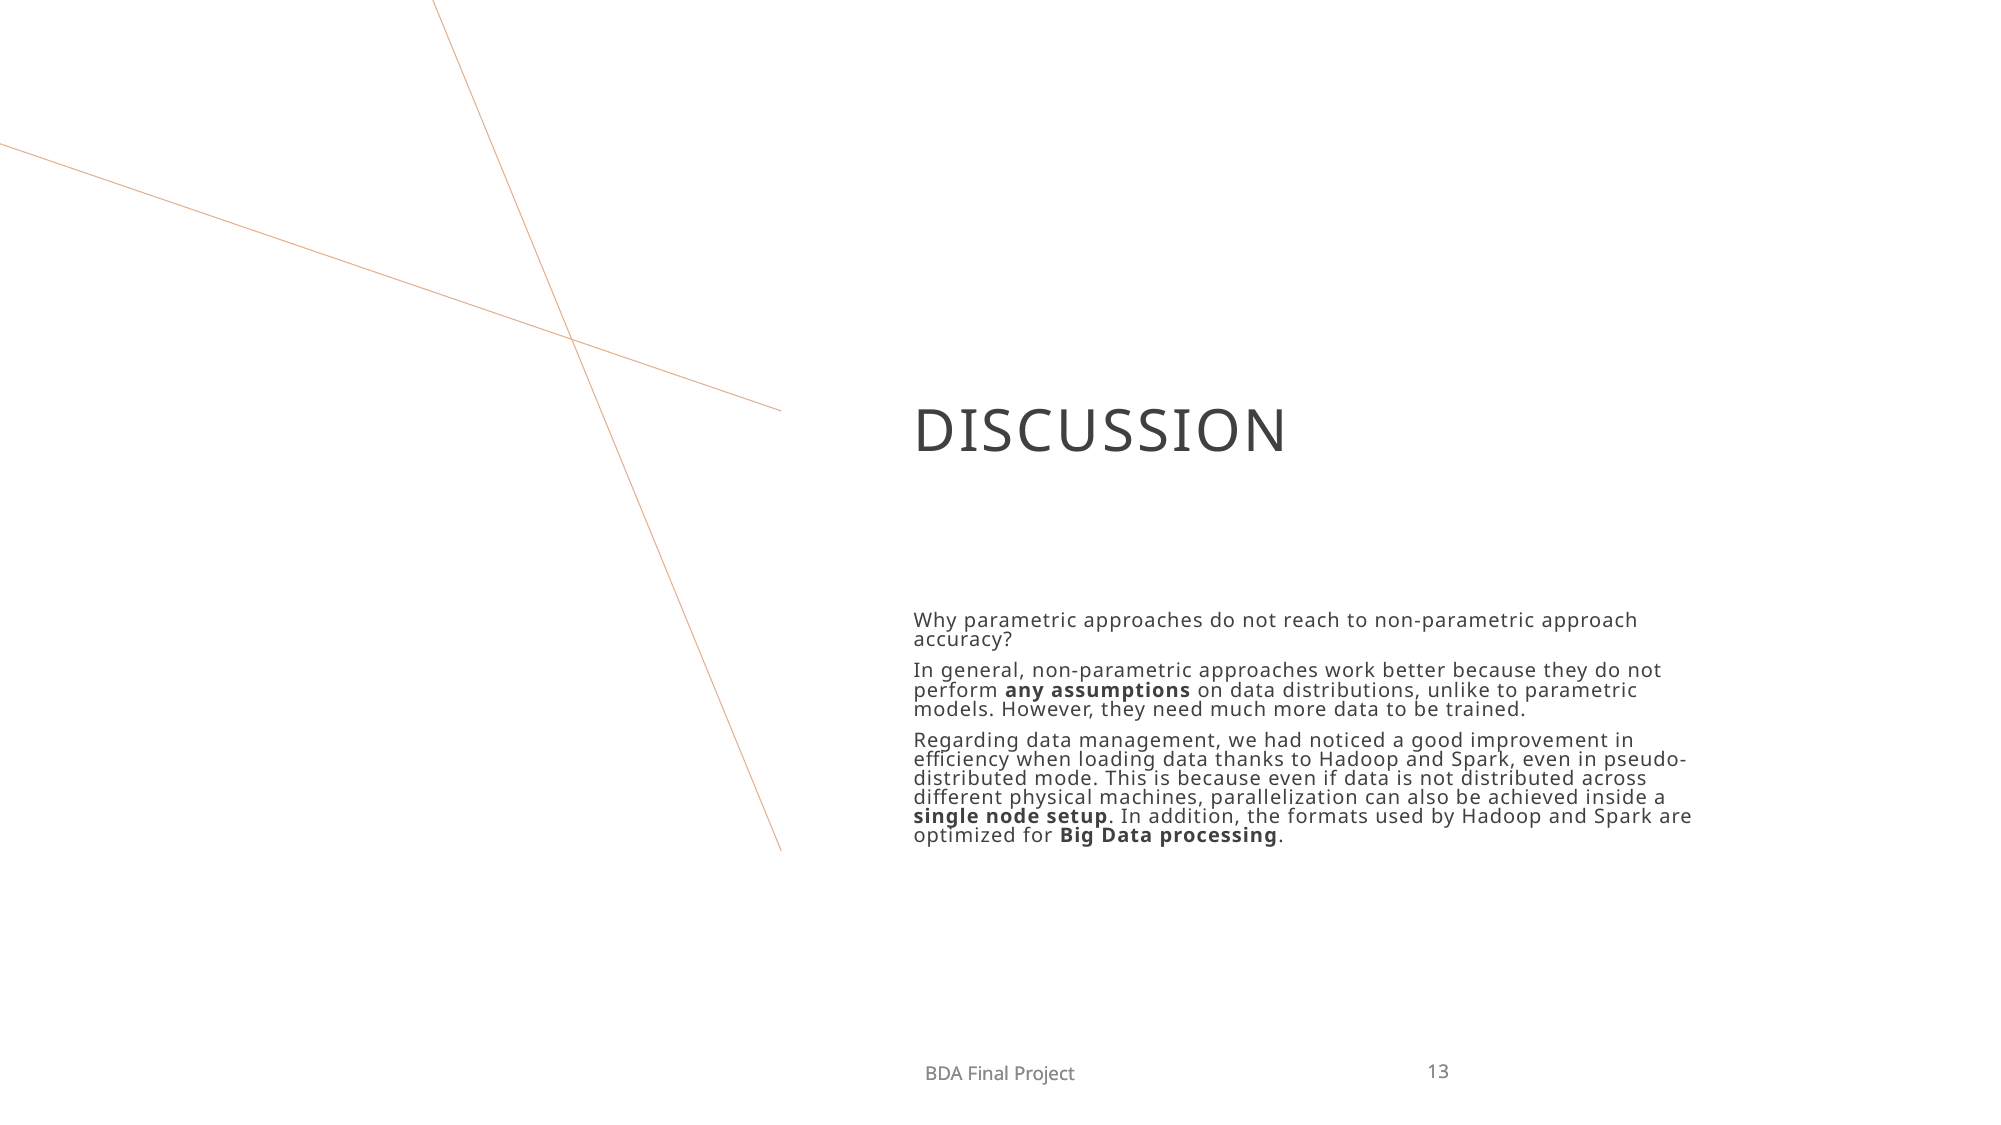

# Discussion
Why parametric approaches do not reach to non-parametric approach accuracy?
In general, non-parametric approaches work better because they do not perform any assumptions on data distributions, unlike to parametric models. However, they need much more data to be trained.
Regarding data management, we had noticed a good improvement in efficiency when loading data thanks to Hadoop and Spark, even in pseudo-distributed mode. This is because even if data is not distributed across different physical machines, parallelization can also be achieved inside a single node setup. In addition, the formats used by Hadoop and Spark are optimized for Big Data processing.
BDA Final Project
BDA Final Project